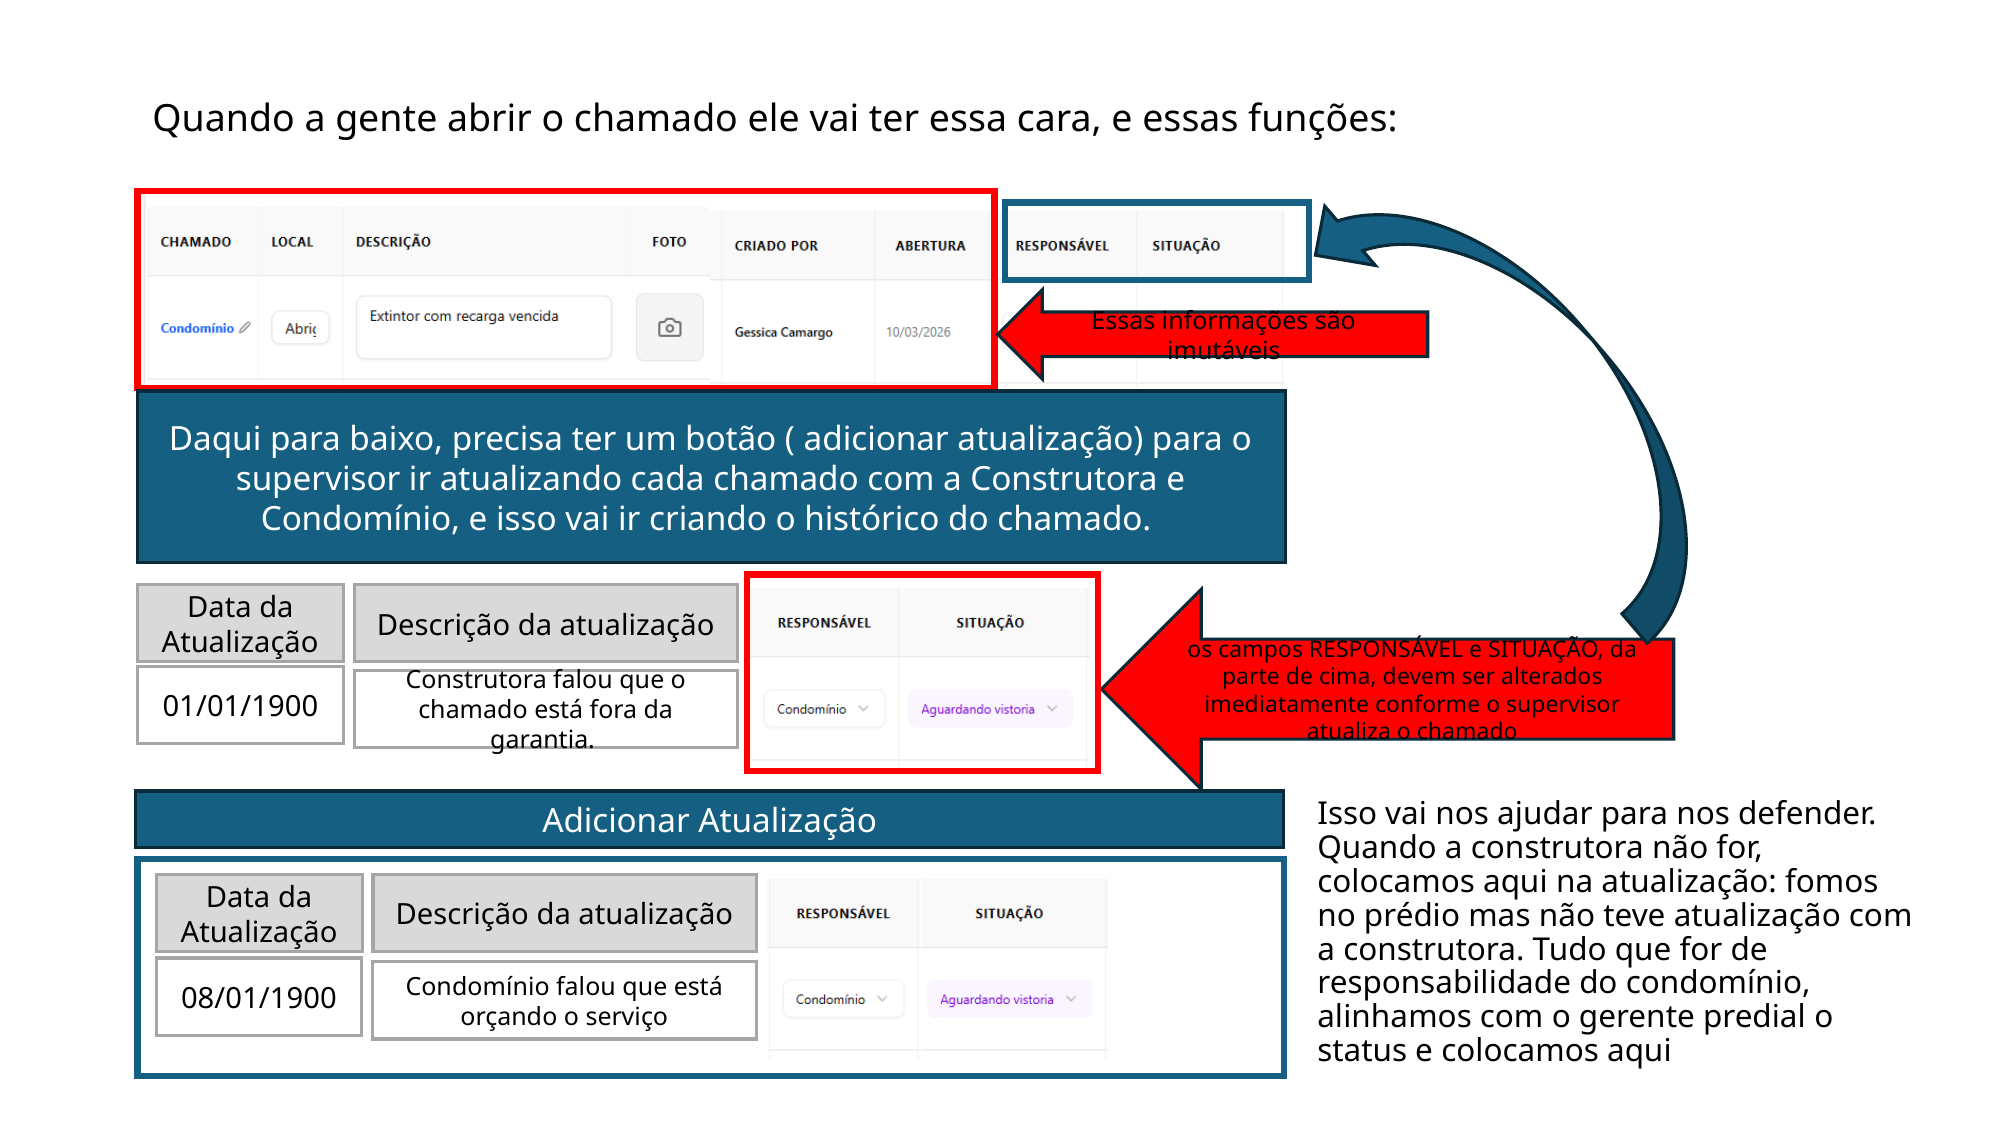

# Quando a gente abrir o chamado ele vai ter essa cara, e essas funções:
Essas informações são imutáveis
Daqui para baixo, precisa ter um botão ( adicionar atualização) para o supervisor ir atualizando cada chamado com a Construtora e Condomínio, e isso vai ir criando o histórico do chamado.
Data da Atualização
Descrição da atualização
os campos RESPONSÁVEL e SITUAÇÃO, da parte de cima, devem ser alterados imediatamente conforme o supervisor atualiza o chamado
01/01/1900
Construtora falou que o chamado está fora da garantia.
Isso vai nos ajudar para nos defender. Quando a construtora não for, colocamos aqui na atualização: fomos no prédio mas não teve atualização com a construtora. Tudo que for de responsabilidade do condomínio, alinhamos com o gerente predial o status e colocamos aqui
Adicionar Atualização
Data da Atualização
Descrição da atualização
08/01/1900
Condomínio falou que está orçando o serviço